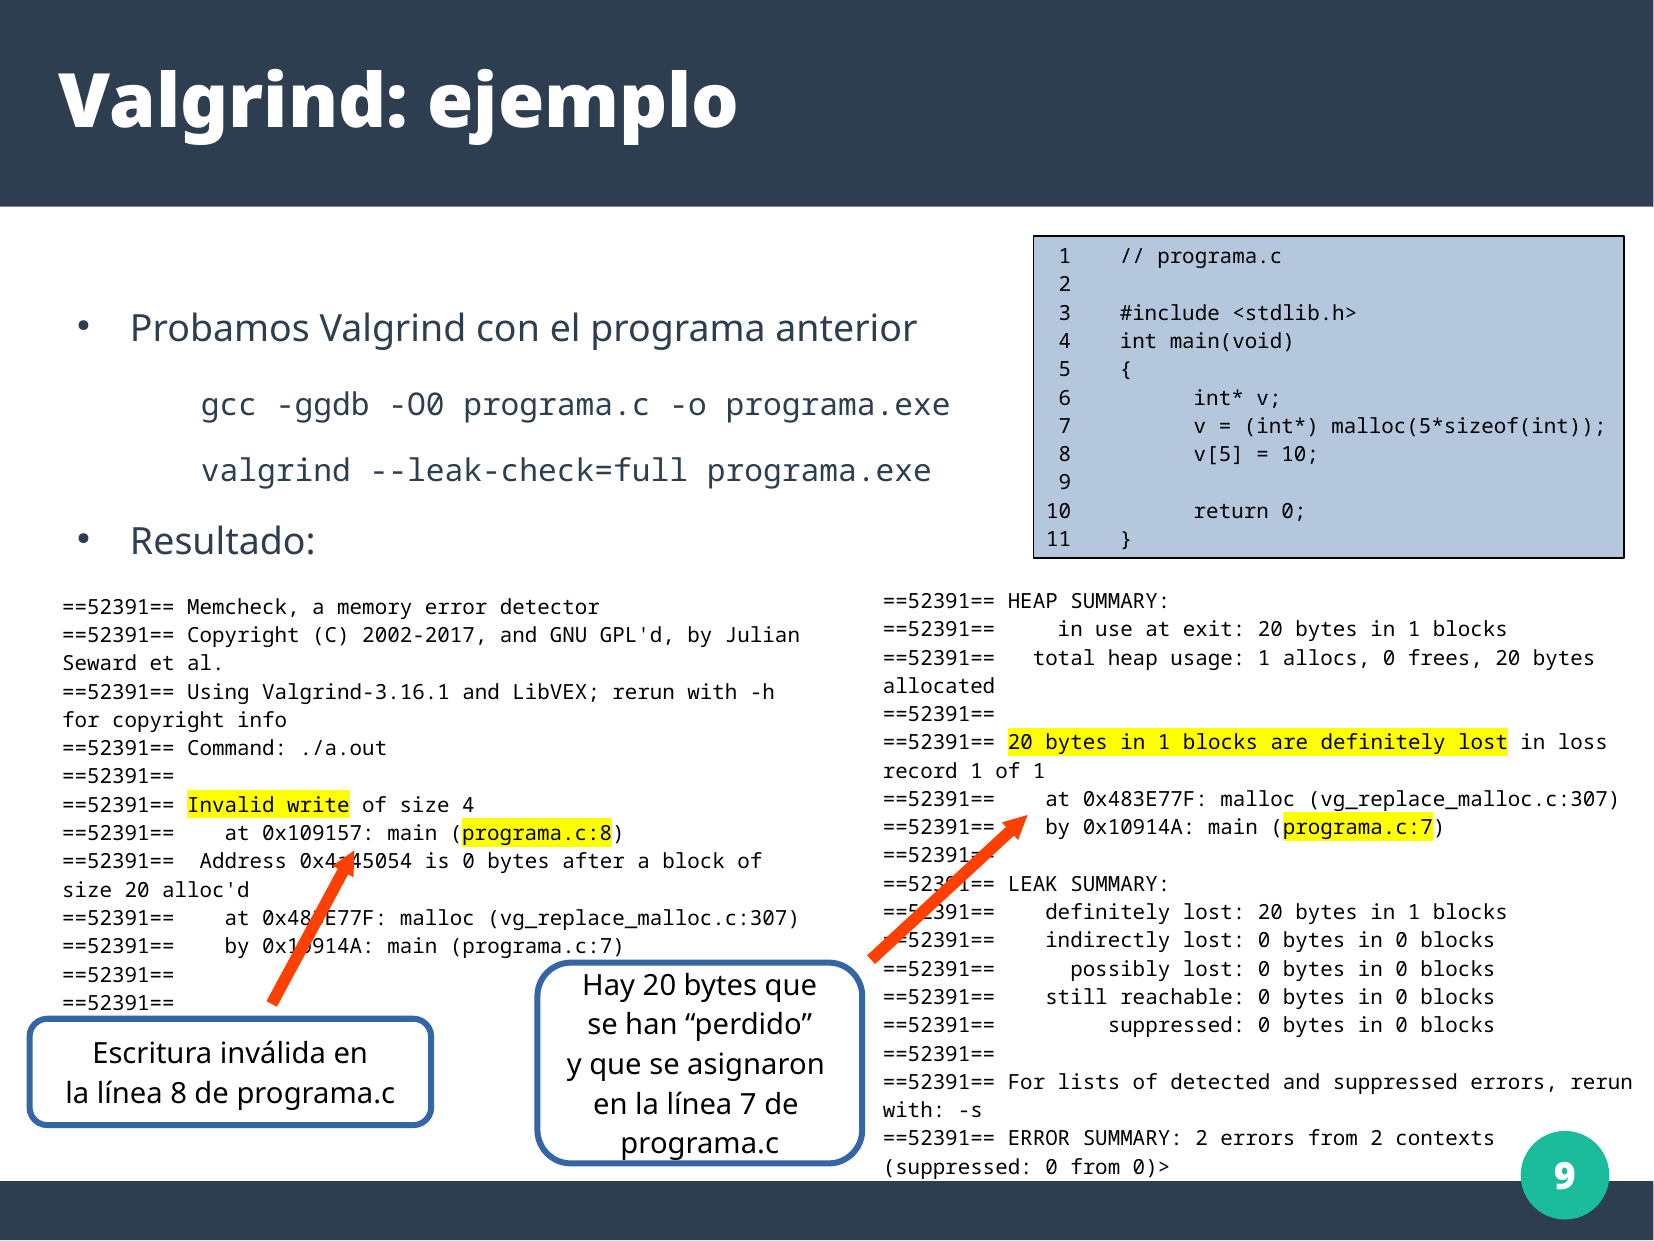

# Valgrind: ejemplo
 1	// programa.c
 2
 3	#include <stdlib.h>
 4	int main(void)
 5	{
 6		int* v;
 7		v = (int*) malloc(5*sizeof(int));
 8		v[5] = 10;
 9
10		return 0;
11	}
Probamos Valgrind con el programa anterior
gcc -ggdb -O0 programa.c -o programa.exe
valgrind --leak-check=full programa.exe
Resultado:
==52391== HEAP SUMMARY:
==52391== in use at exit: 20 bytes in 1 blocks
==52391== total heap usage: 1 allocs, 0 frees, 20 bytes allocated
==52391==
==52391== 20 bytes in 1 blocks are definitely lost in loss record 1 of 1
==52391== at 0x483E77F: malloc (vg_replace_malloc.c:307)
==52391== by 0x10914A: main (programa.c:7)
==52391==
==52391== LEAK SUMMARY:
==52391== definitely lost: 20 bytes in 1 blocks
==52391== indirectly lost: 0 bytes in 0 blocks
==52391== possibly lost: 0 bytes in 0 blocks
==52391== still reachable: 0 bytes in 0 blocks
==52391== suppressed: 0 bytes in 0 blocks
==52391==
==52391== For lists of detected and suppressed errors, rerun with: -s
==52391== ERROR SUMMARY: 2 errors from 2 contexts (suppressed: 0 from 0)>
==52391== Memcheck, a memory error detector
==52391== Copyright (C) 2002-2017, and GNU GPL'd, by Julian Seward et al.
==52391== Using Valgrind-3.16.1 and LibVEX; rerun with -h for copyright info
==52391== Command: ./a.out
==52391==
==52391== Invalid write of size 4
==52391== at 0x109157: main (programa.c:8)
==52391== Address 0x4a45054 is 0 bytes after a block of size 20 alloc'd
==52391== at 0x483E77F: malloc (vg_replace_malloc.c:307)
==52391== by 0x10914A: main (programa.c:7)
==52391==
==52391==
Hay 20 bytes que
se han “perdido”
y que se asignaron
en la línea 7 de
programa.c
Escritura inválida en
la línea 8 de programa.c
9